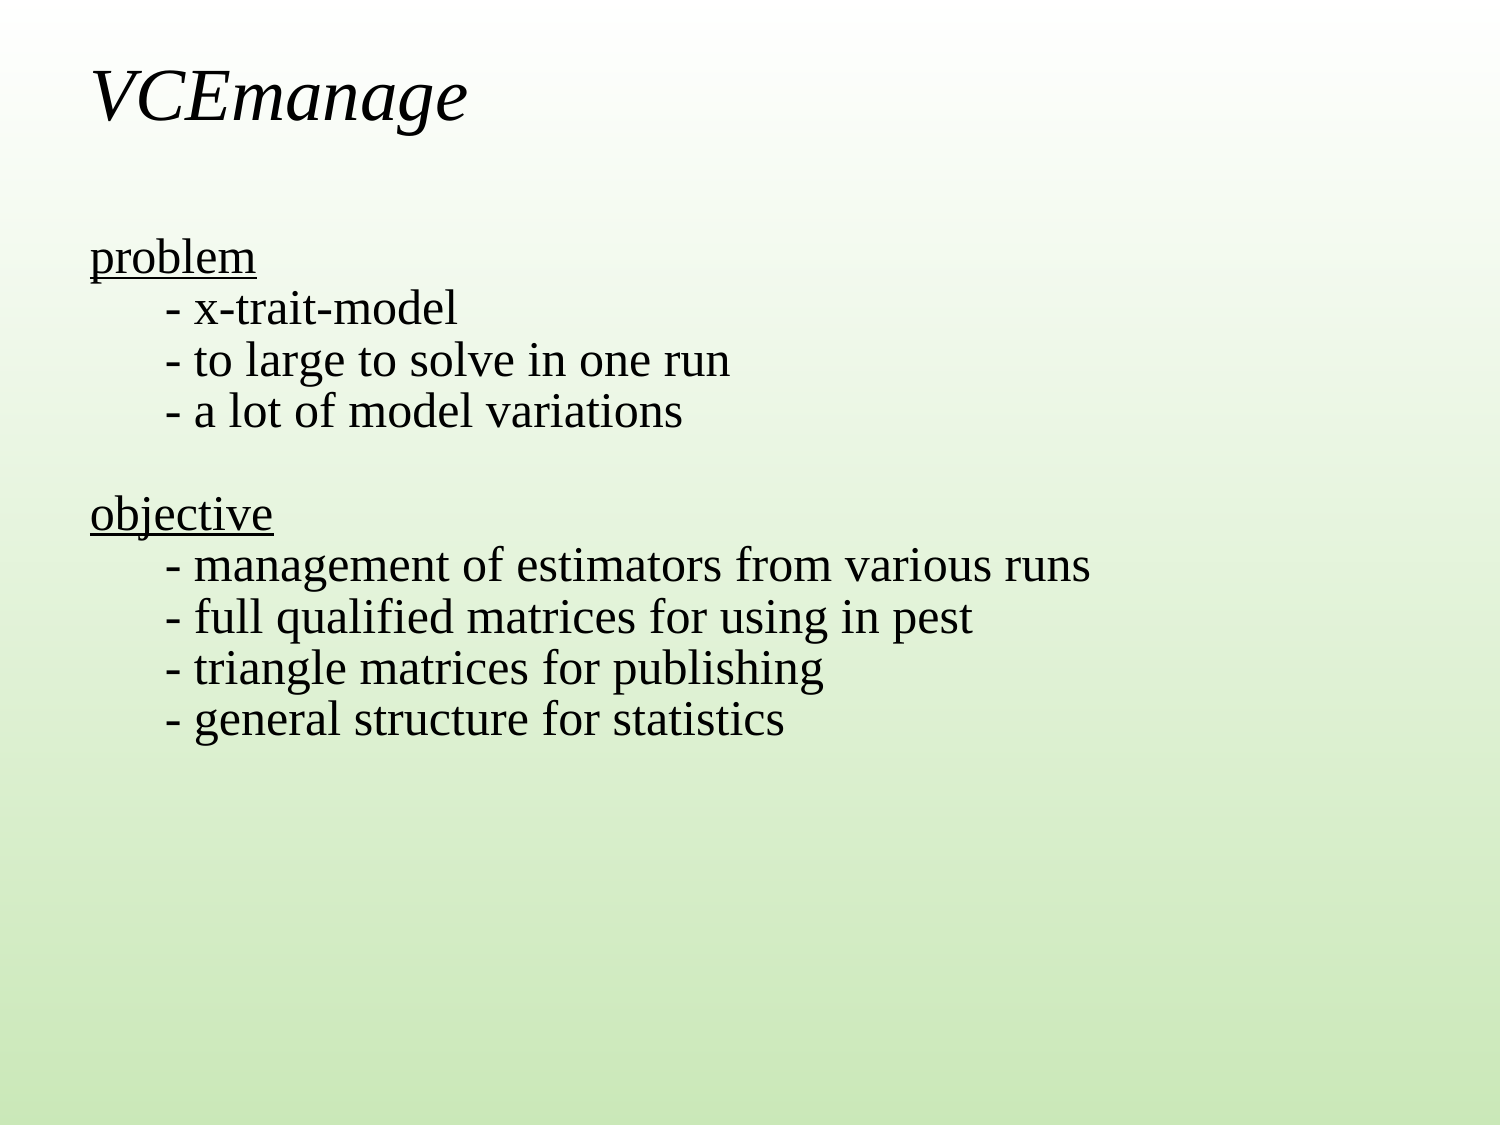

VCEmanage
problem
	- x-trait-model
	- to large to solve in one run
	- a lot of model variations
objective
	- management of estimators from various runs
	- full qualified matrices for using in pest
	- triangle matrices for publishing
	- general structure for statistics